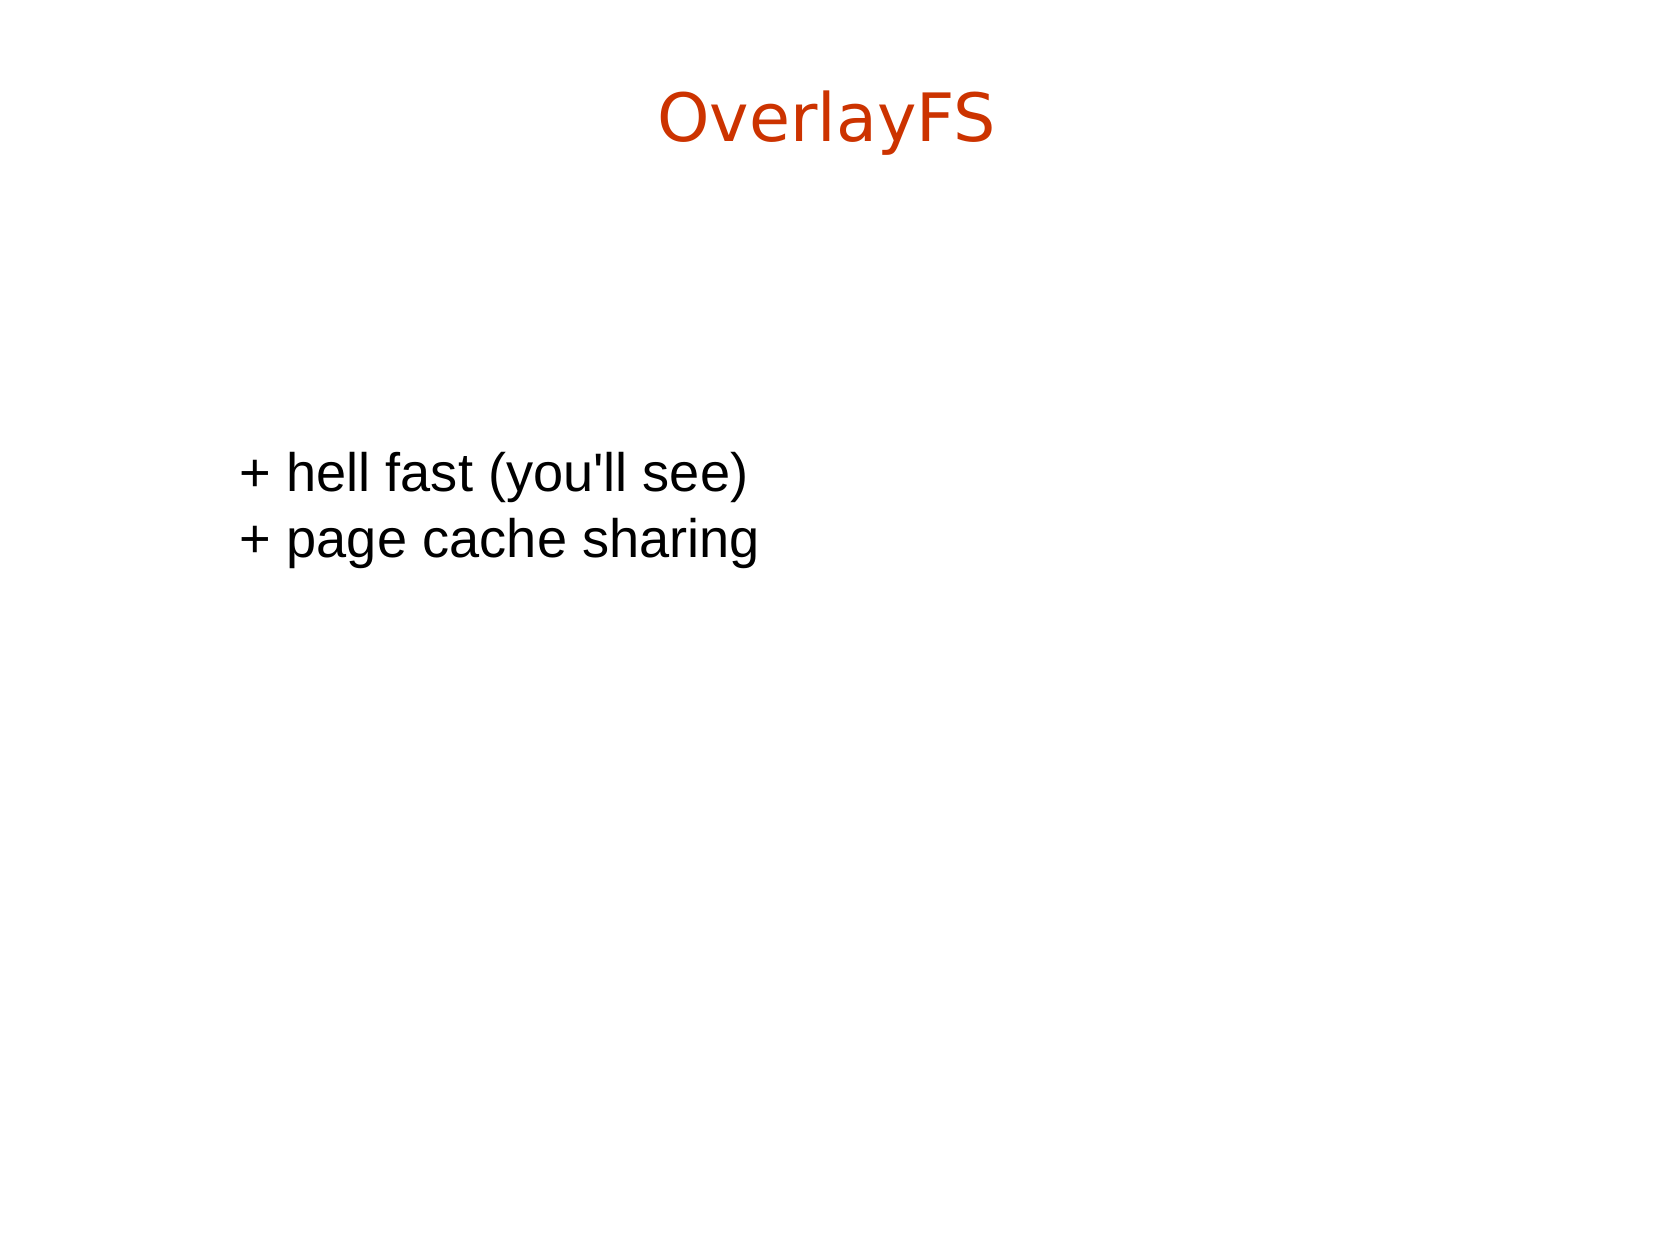

OverlayFS
+ hell fast (you'll see)
+ page cache sharing